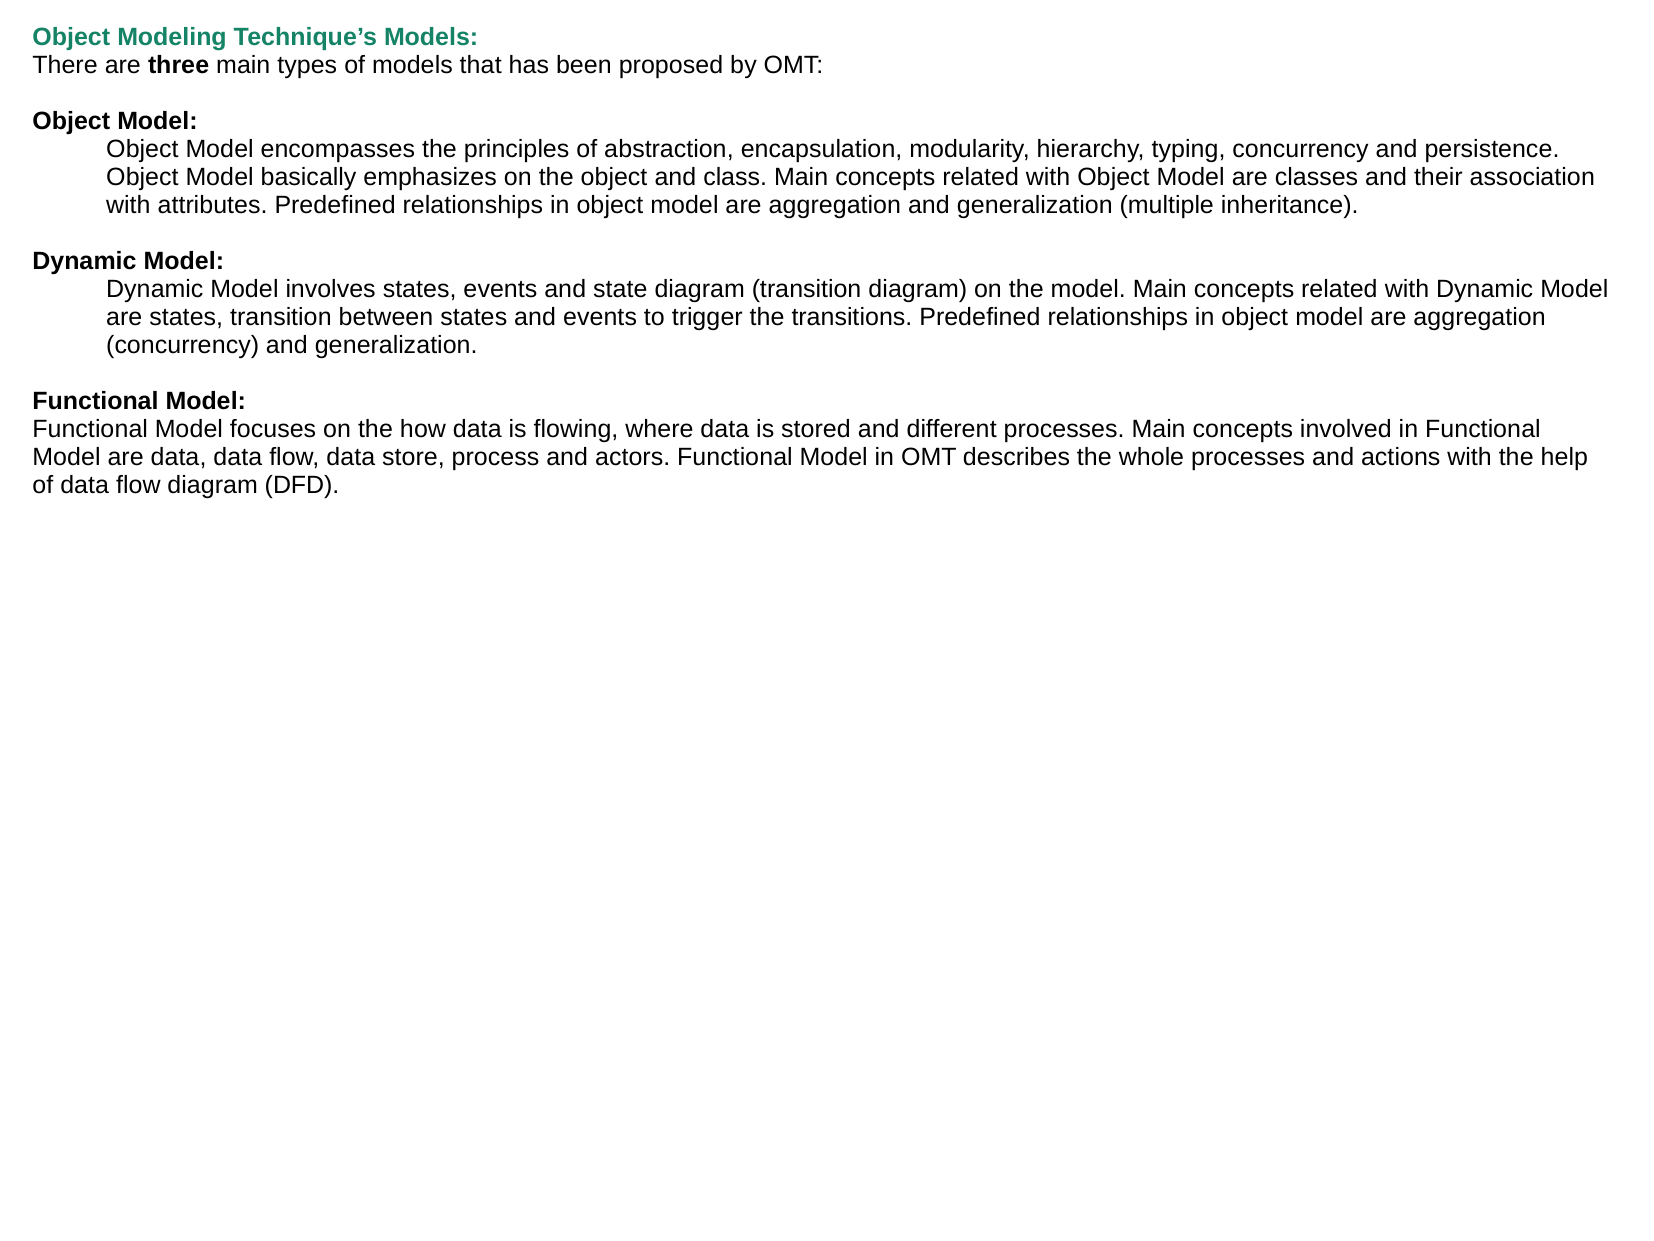

Object Modeling Technique’s Models:
There are three main types of models that has been proposed by OMT:
Object Model:
	Object Model encompasses the principles of abstraction, encapsulation, modularity, hierarchy, typing, concurrency and persistence. 		Object Model basically emphasizes on the object and class. Main concepts related with Object Model are classes and their association 	with attributes. Predefined relationships in object model are aggregation and generalization (multiple inheritance).
Dynamic Model:
	Dynamic Model involves states, events and state diagram (transition diagram) on the model. Main concepts related with Dynamic Model 	are states, transition between states and events to trigger the transitions. Predefined relationships in object model are aggregation 		(concurrency) and generalization.
Functional Model:
Functional Model focuses on the how data is flowing, where data is stored and different processes. Main concepts involved in Functional Model are data, data flow, data store, process and actors. Functional Model in OMT describes the whole processes and actions with the help of data flow diagram (DFD).